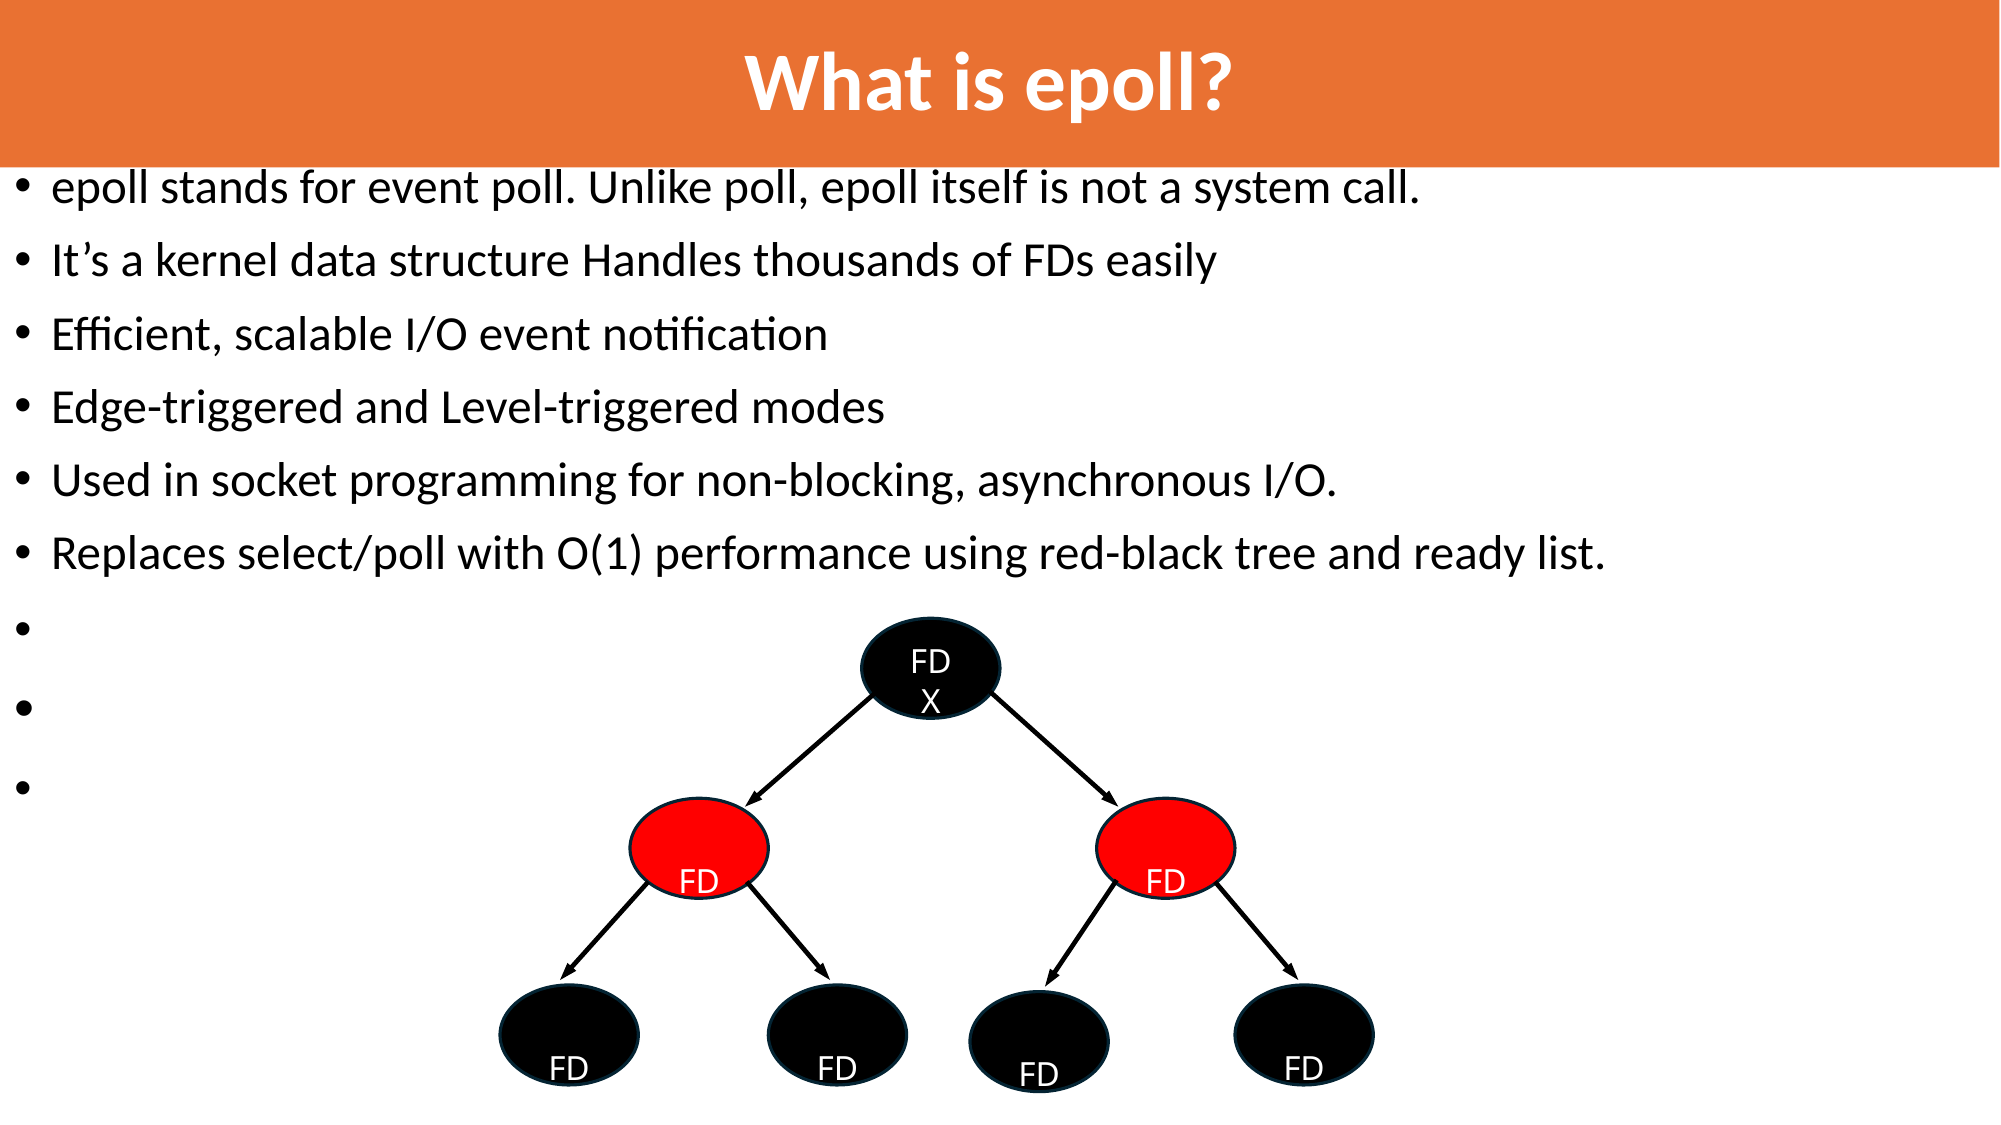

# What is epoll?
epoll stands for event poll. Unlike poll, epoll itself is not a system call.
It’s a kernel data structure Handles thousands of FDs easily
Efficient, scalable I/O event notification
Edge-triggered and Level-triggered modes
Used in socket programming for non-blocking, asynchronous I/O.
Replaces select/poll with O(1) performance using red-black tree and ready list.
FD X
FD X
FD X
FD X
FD X
FD X
FD X